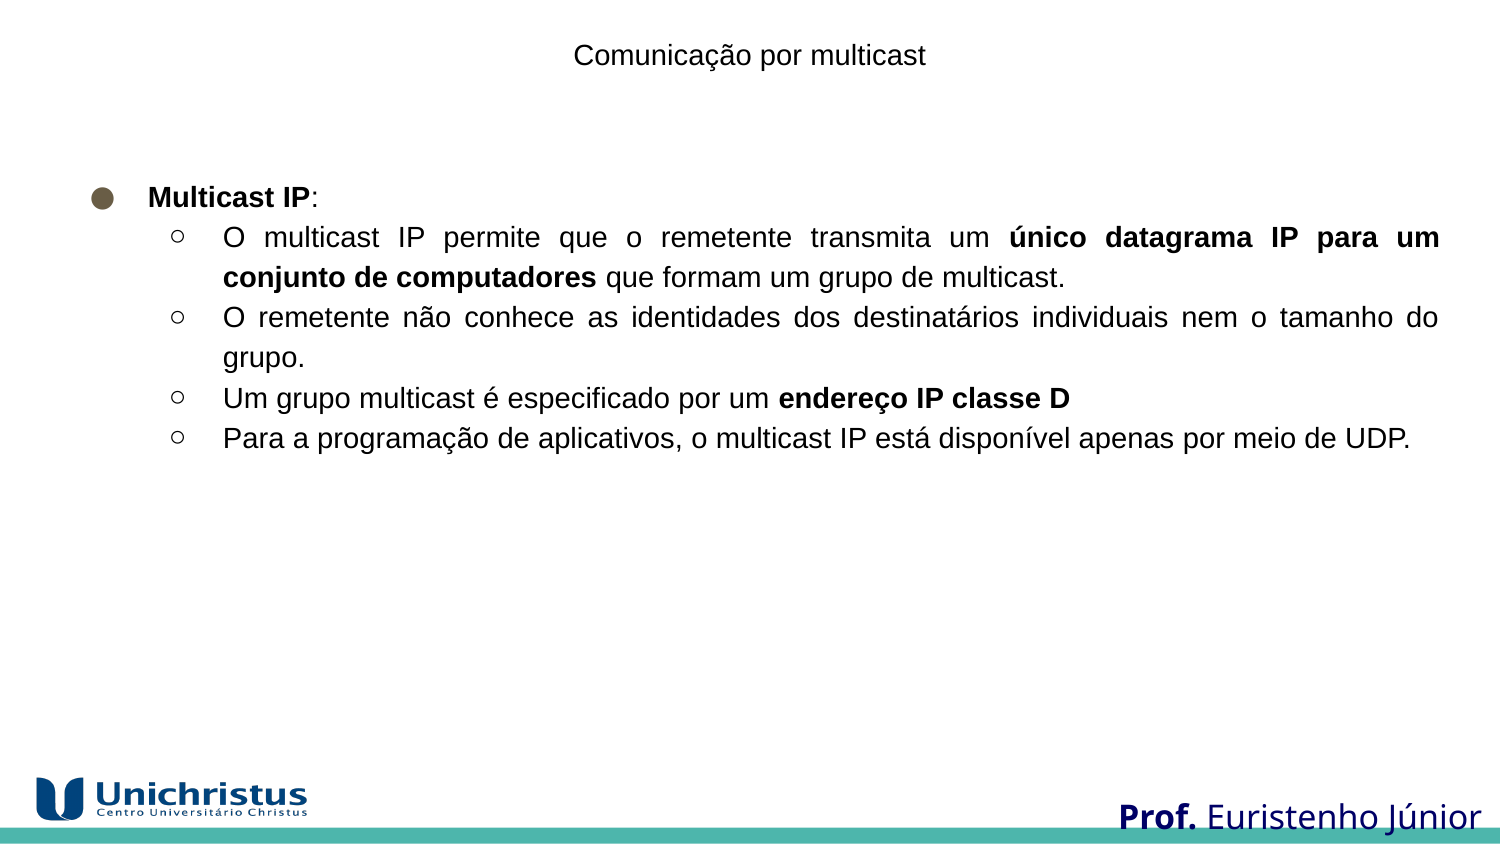

# Comunicação por multicast
Multicast IP:
O multicast IP permite que o remetente transmita um único datagrama IP para um conjunto de computadores que formam um grupo de multicast.
O remetente não conhece as identidades dos destinatários individuais nem o tamanho do grupo.
Um grupo multicast é especificado por um endereço IP classe D
Para a programação de aplicativos, o multicast IP está disponível apenas por meio de UDP.